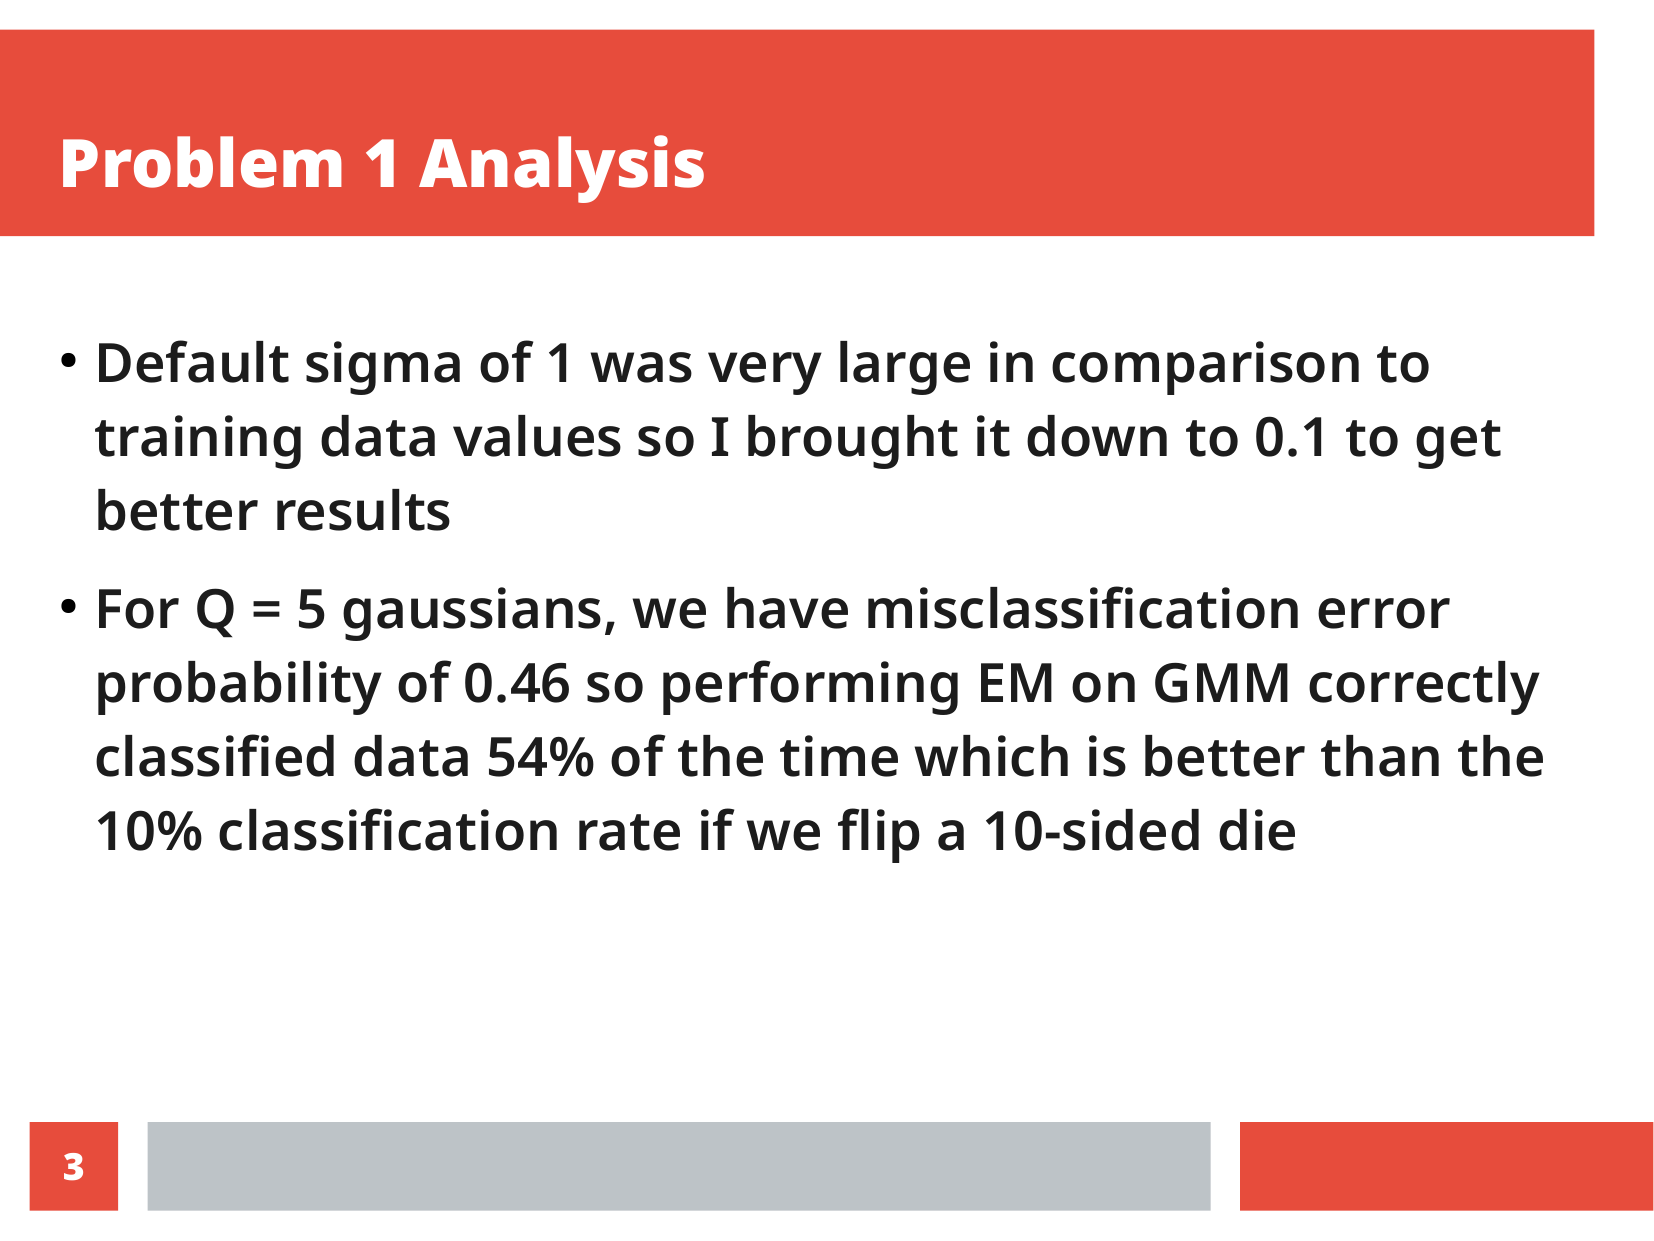

# Problem 1 Analysis
Default sigma of 1 was very large in comparison to training data values so I brought it down to 0.1 to get better results
For Q = 5 gaussians, we have misclassification error probability of 0.46 so performing EM on GMM correctly classified data 54% of the time which is better than the 10% classification rate if we flip a 10-sided die
3